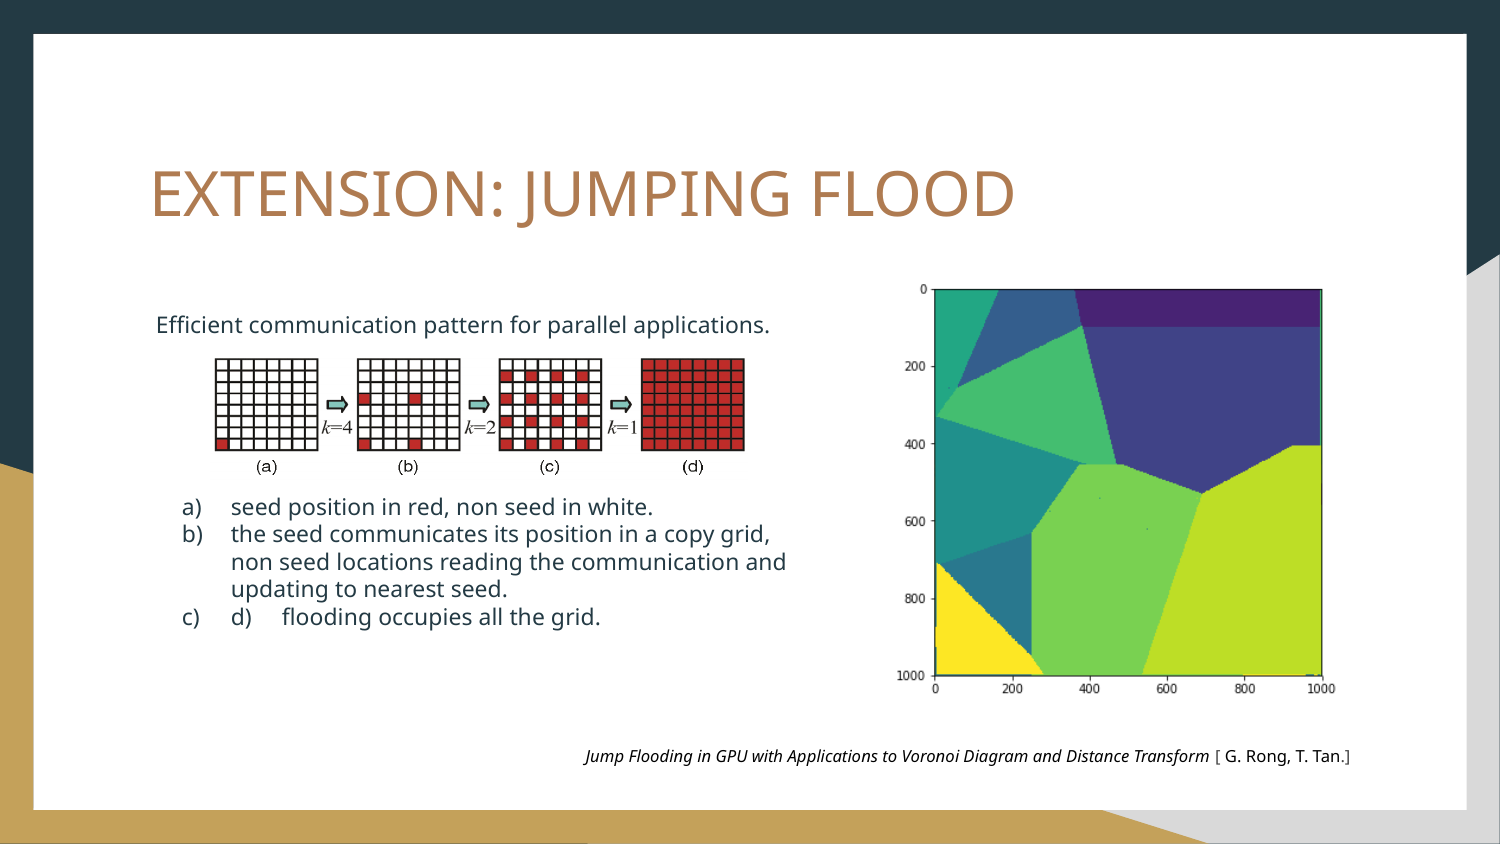

# EXTENSION: JUMPING FLOOD
Efficient communication pattern for parallel applications.
seed position in red, non seed in white.
the seed communicates its position in a copy grid, non seed locations reading the communication and updating to nearest seed.
d) flooding occupies all the grid.
Jump Flooding in GPU with Applications to Voronoi Diagram and Distance Transform [ G. Rong, T. Tan.]